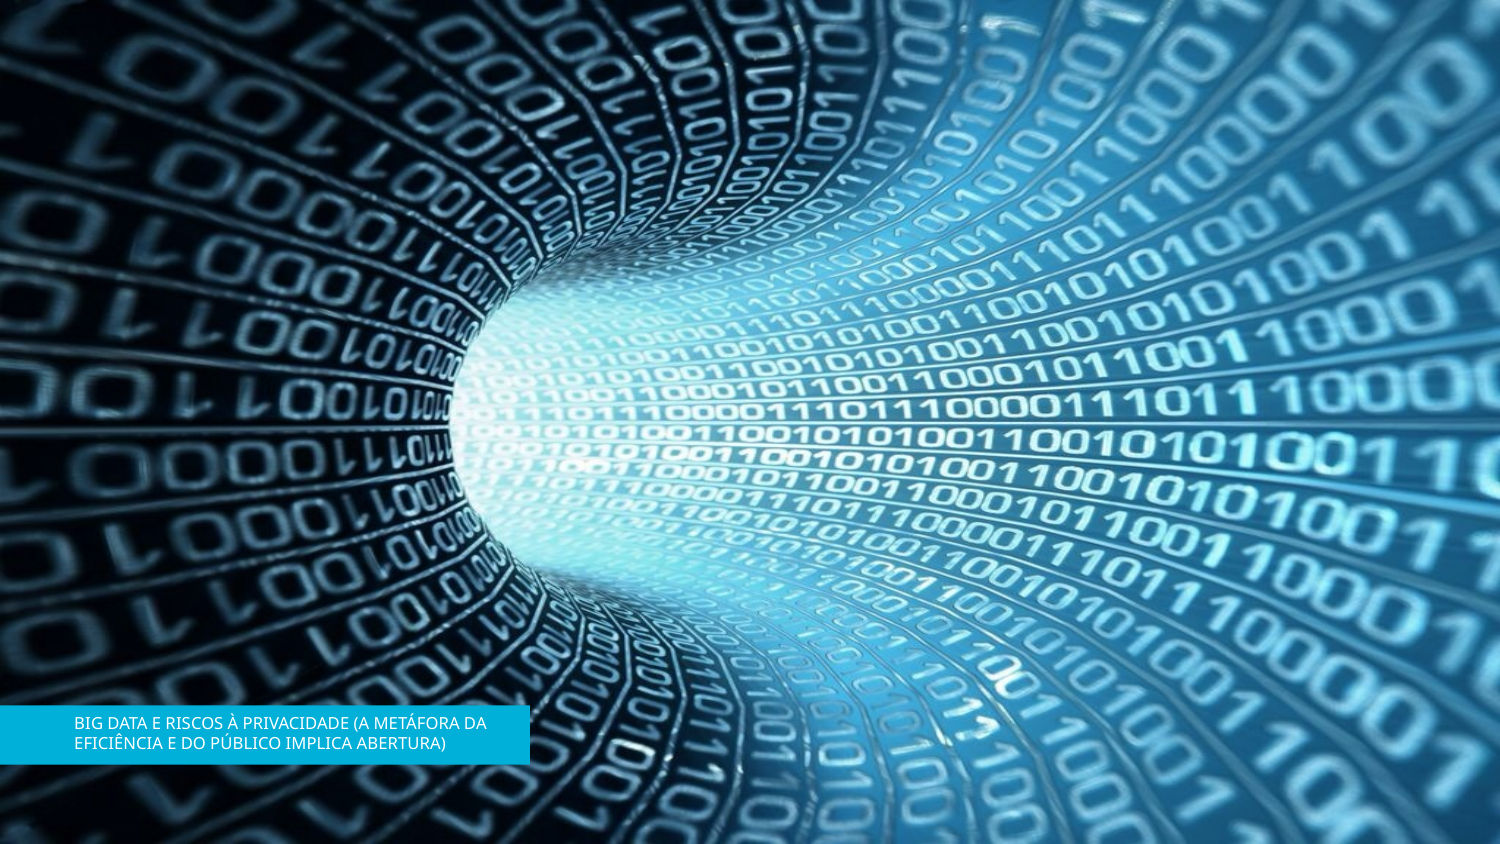

# BIG DATA E RISCOS À PRIVACIDADE (A METÁFORA DA EFICIÊNCIA E DO PÚBLICO IMPLICA ABERTURA)